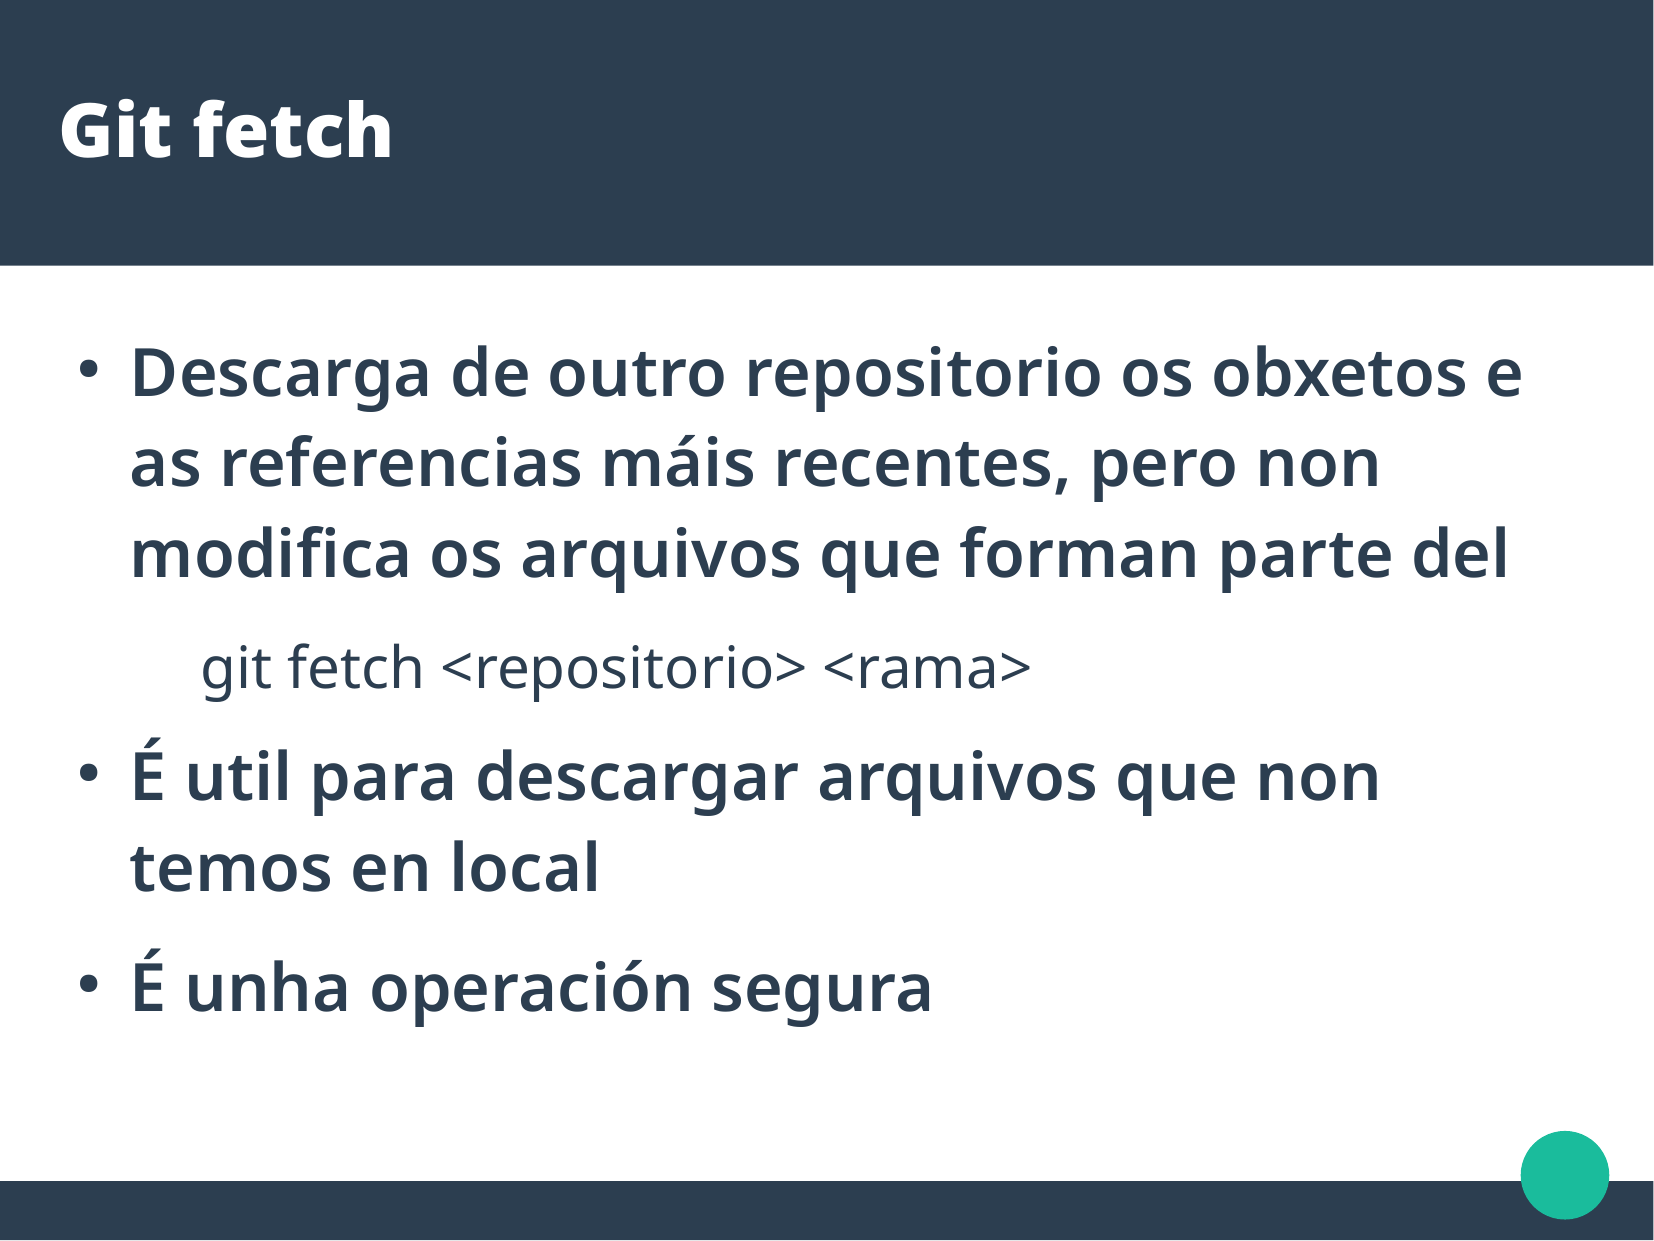

# Git fetch
Descarga de outro repositorio os obxetos e as referencias máis recentes, pero non modifica os arquivos que forman parte del
git fetch <repositorio> <rama>
É util para descargar arquivos que non temos en local
É unha operación segura